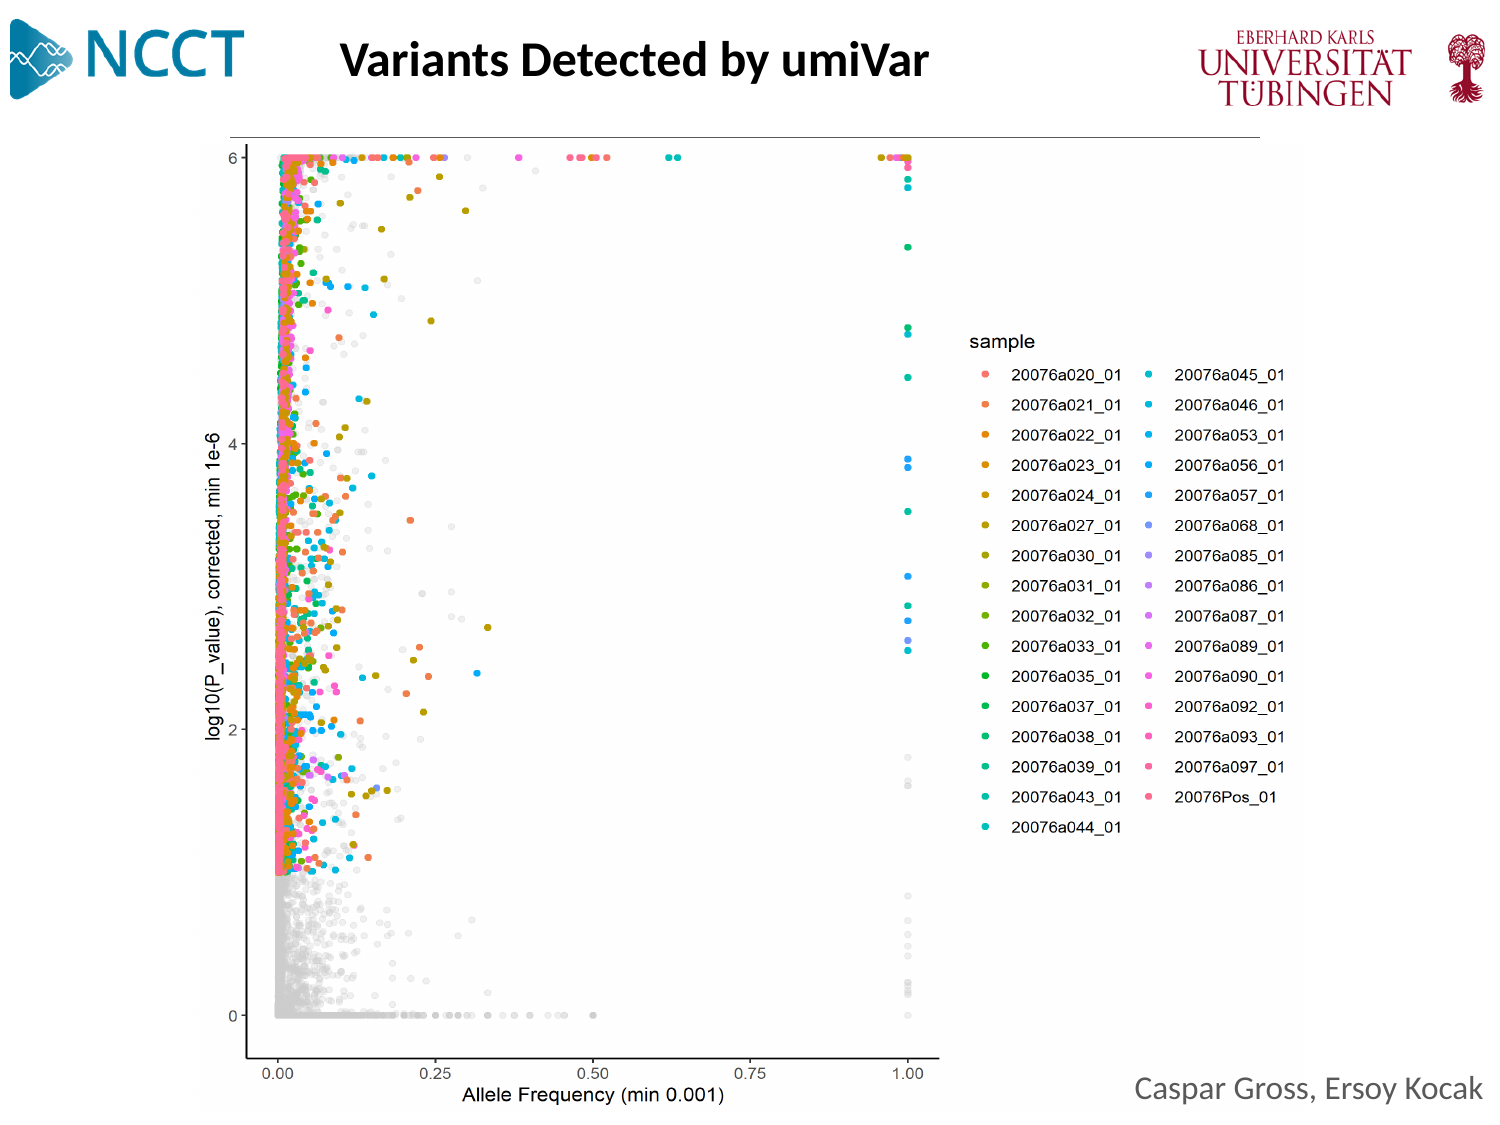

Variants Detected by umiVar
Caspar Gross, Ersoy Kocak